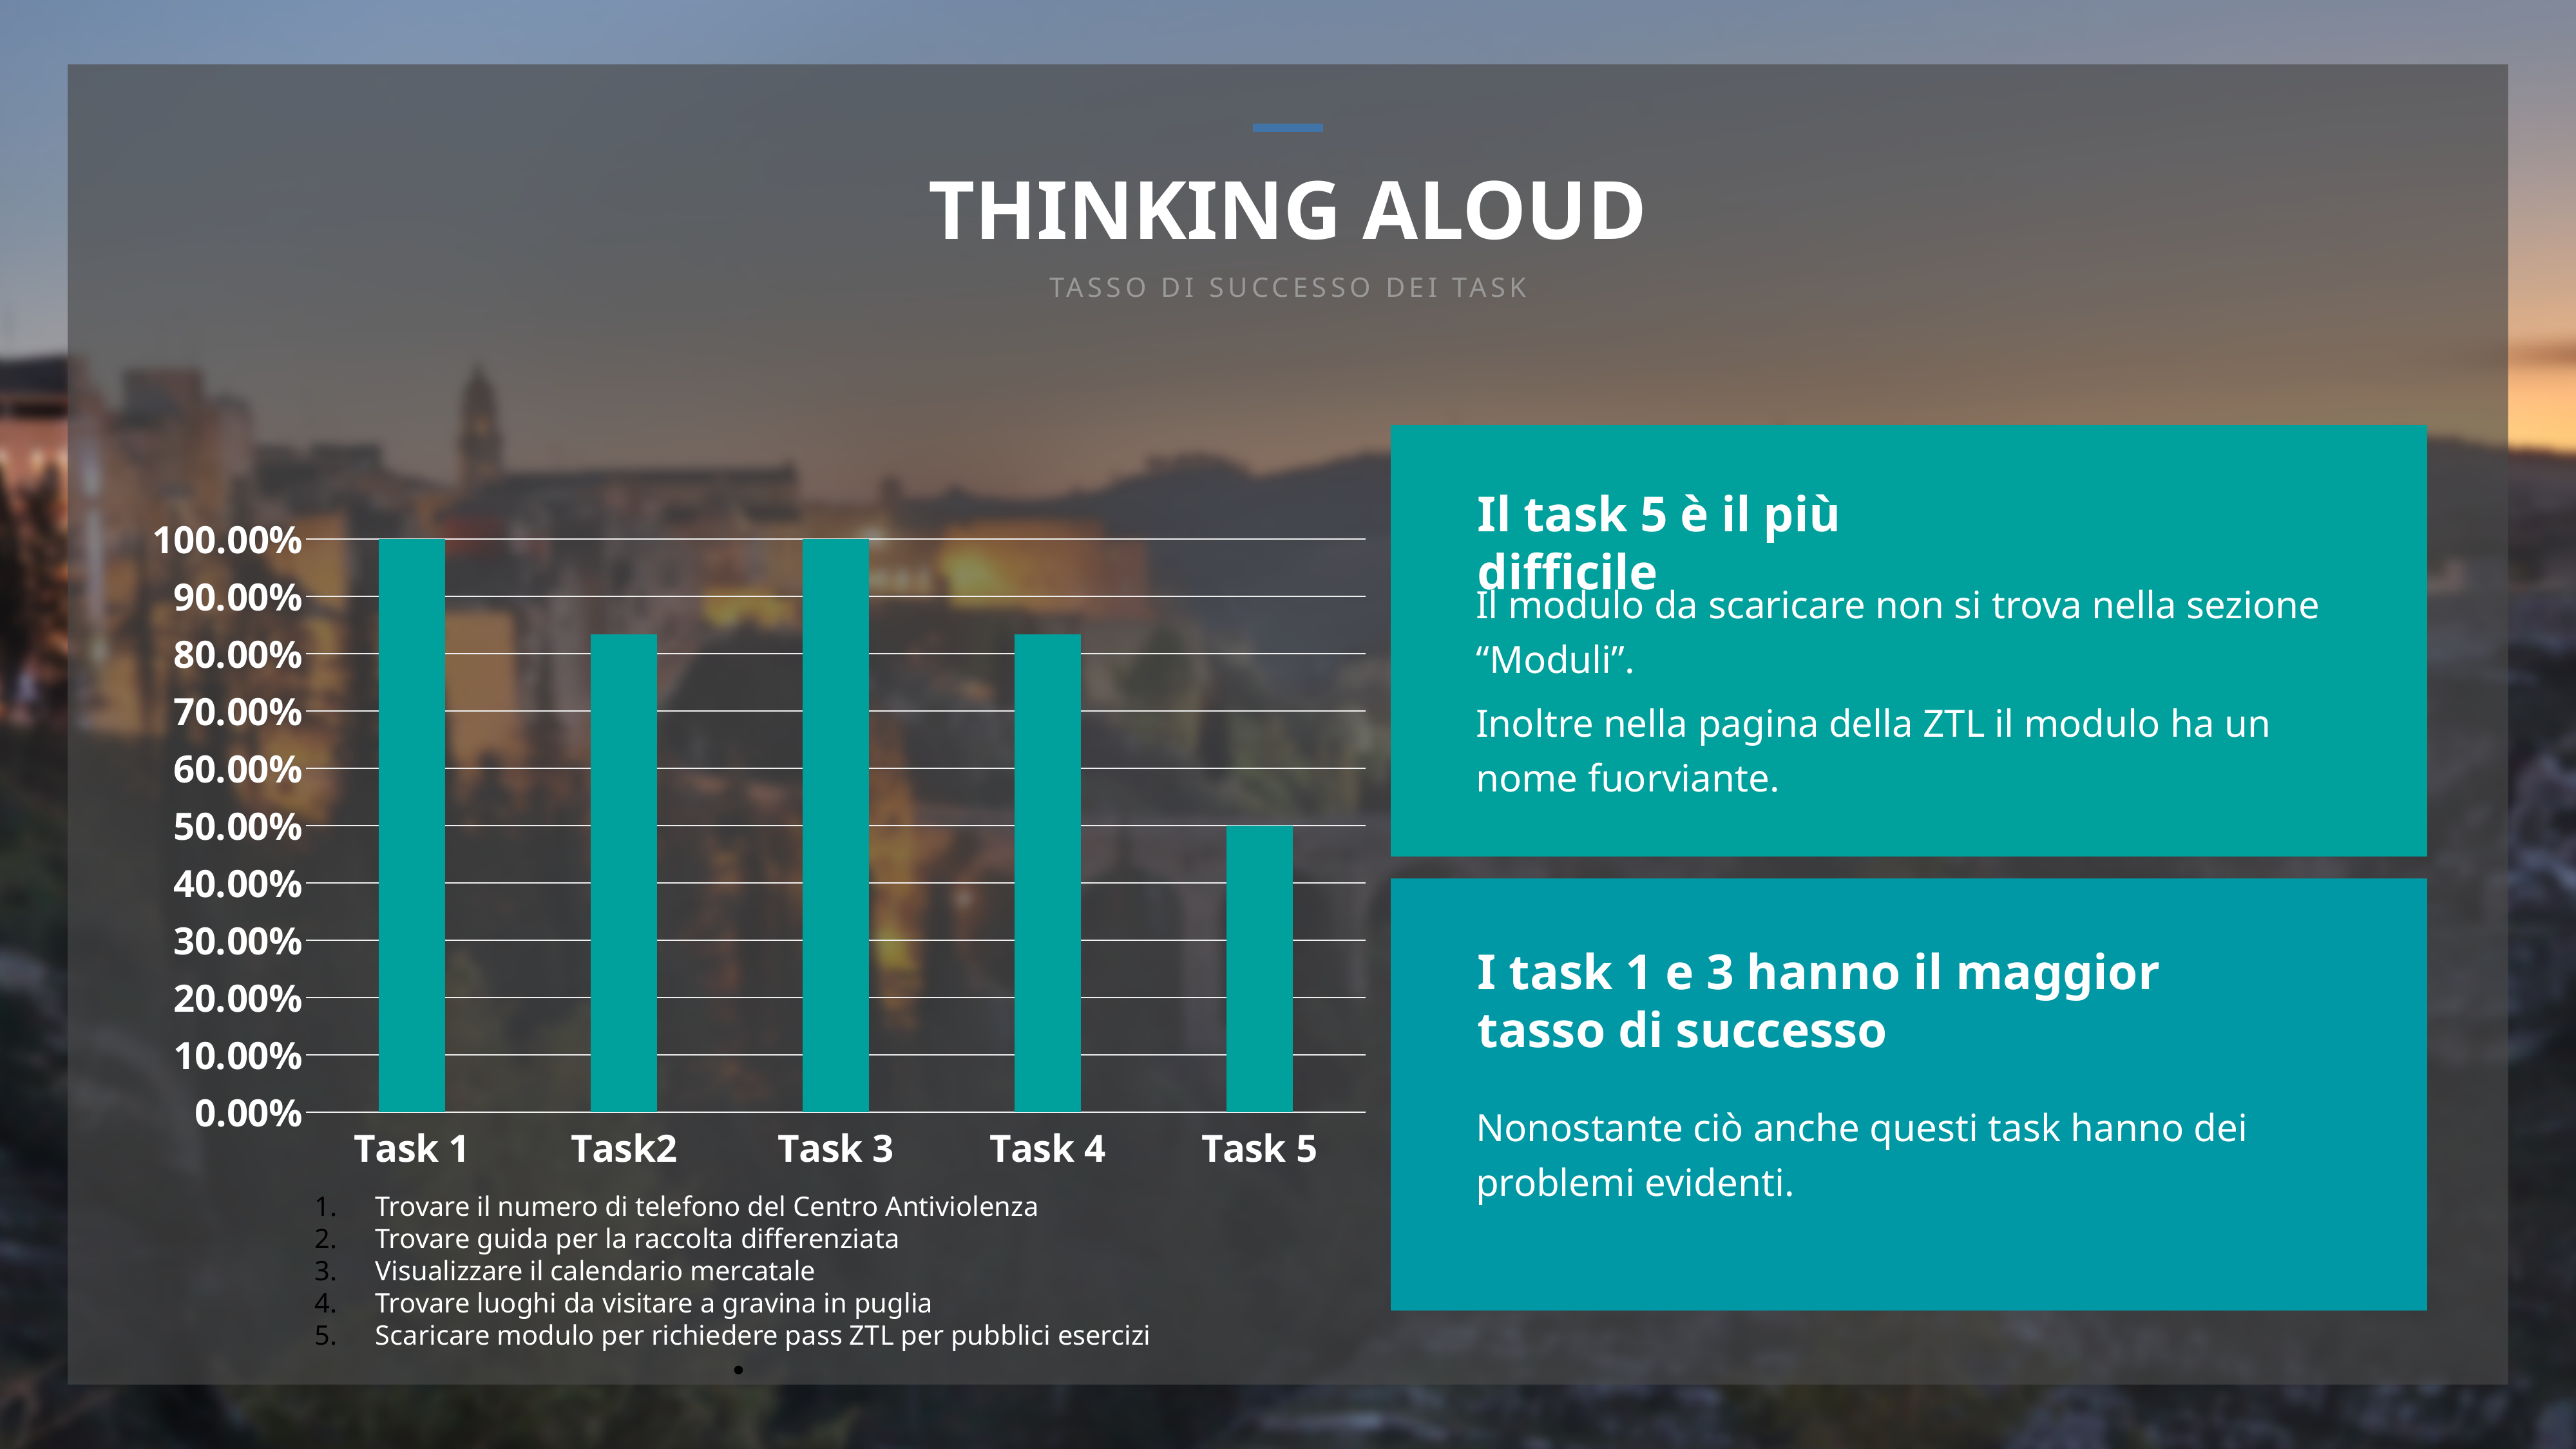

THINKING ALOUD
TASSO DI SUCCESSO DEI TASK
Il task 5 è il più difficile
### Chart
| Category | Serie1 |
|---|---|
| Task 1 | 1.0 |
| Task2 | 0.833333333333333 |
| Task 3 | 1.0 |
| Task 4 | 0.833333333333333 |
| Task 5 | 0.5 |Il modulo da scaricare non si trova nella sezione “Moduli”.
Inoltre nella pagina della ZTL il modulo ha un nome fuorviante.
I task 1 e 3 hanno il maggior tasso di successo
Nonostante ciò anche questi task hanno dei problemi evidenti.
Trovare il numero di telefono del Centro Antiviolenza
Trovare guida per la raccolta differenziata
Visualizzare il calendario mercatale
Trovare luoghi da visitare a gravina in puglia
Scaricare modulo per richiedere pass ZTL per pubblici esercizi